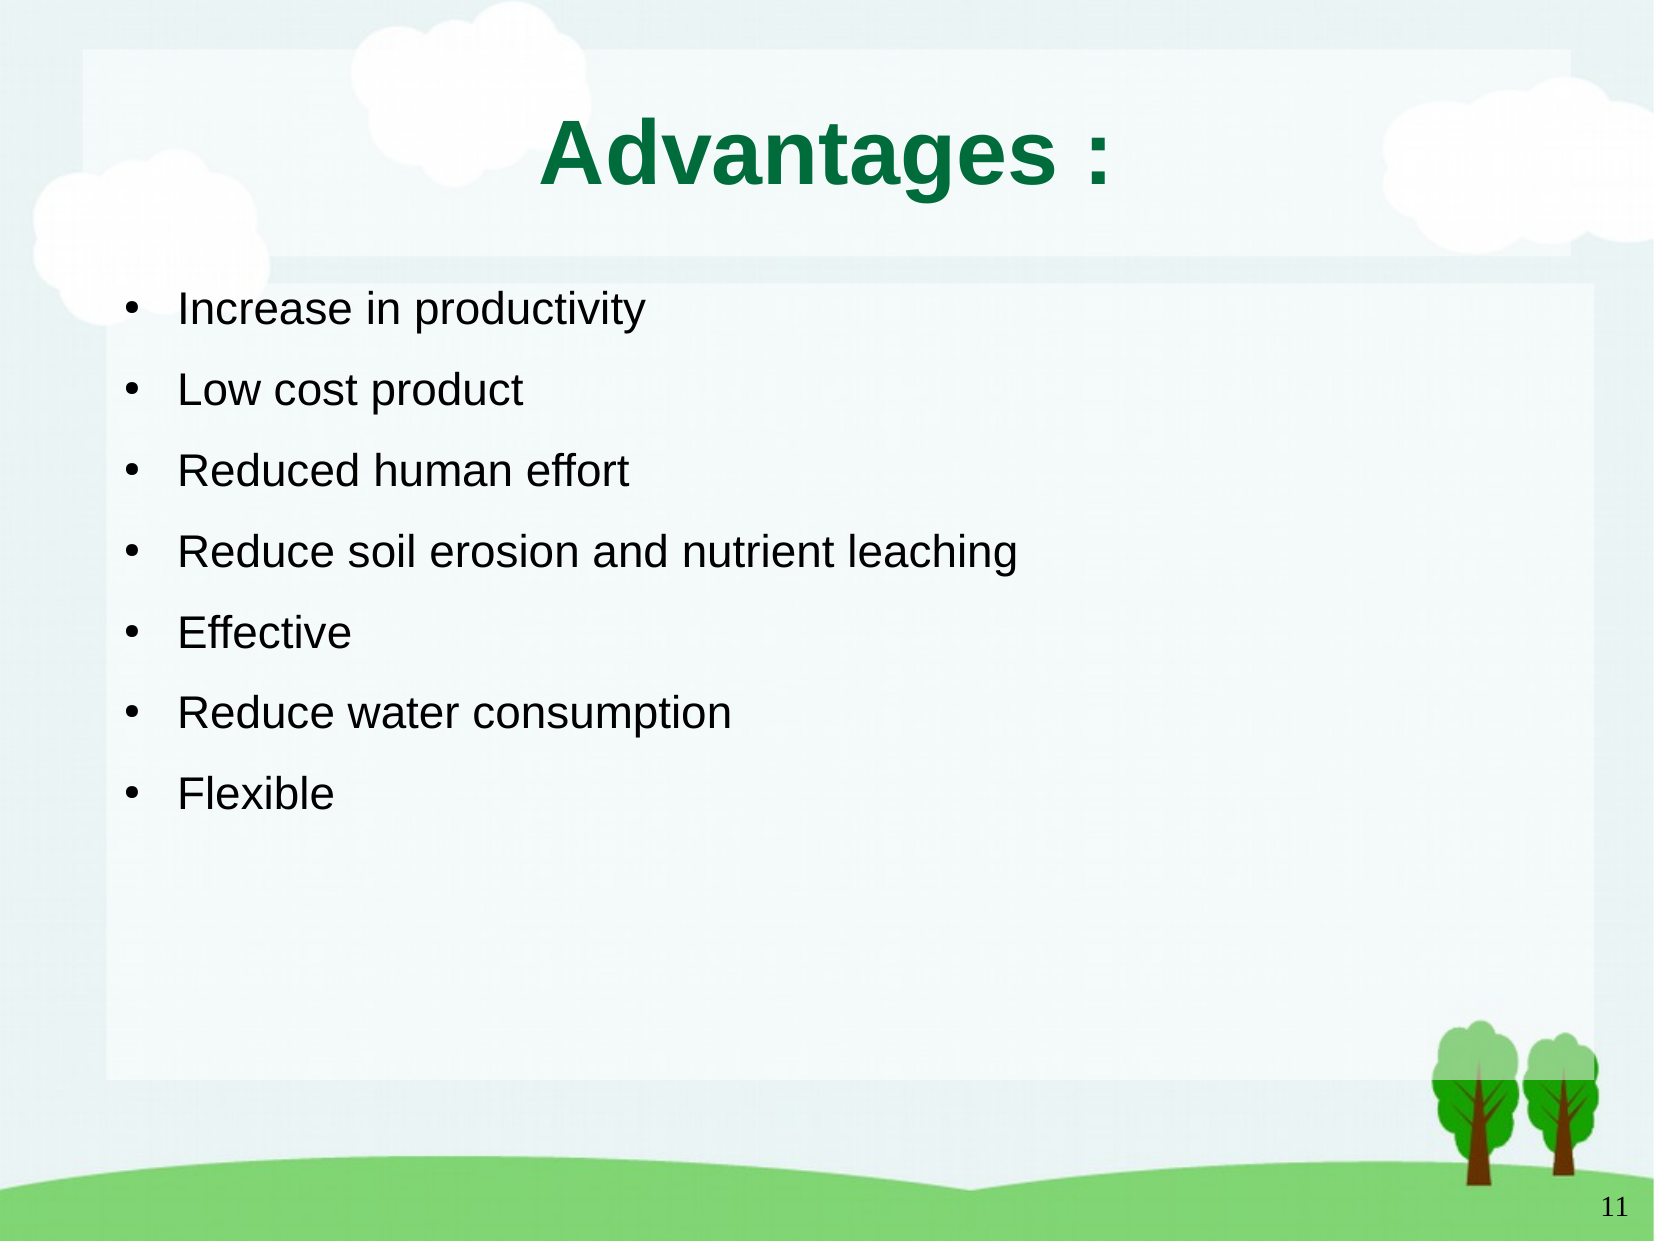

# Advantages :
Increase in productivity
Low cost product
Reduced human effort
Reduce soil erosion and nutrient leaching
Effective
Reduce water consumption
Flexible
11